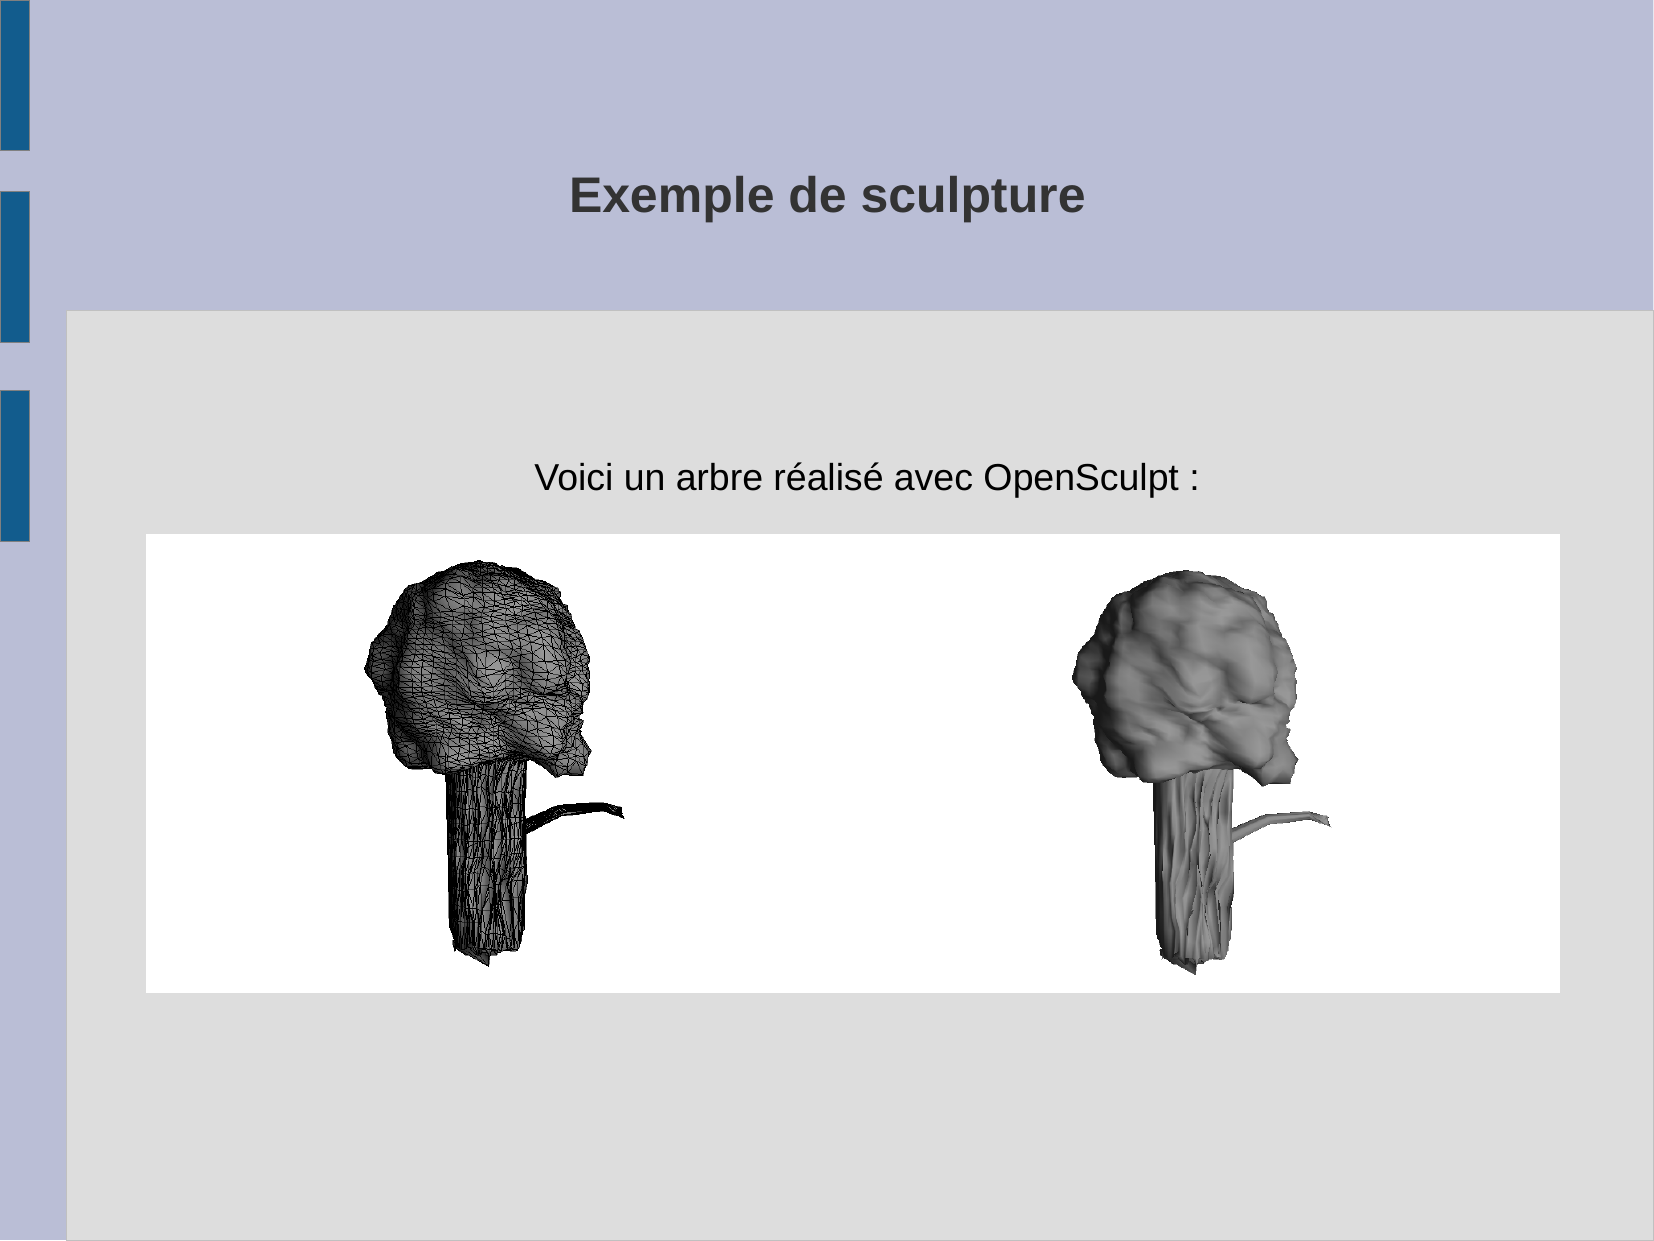

# Exemple de sculpture
Voici un arbre réalisé avec OpenSculpt :